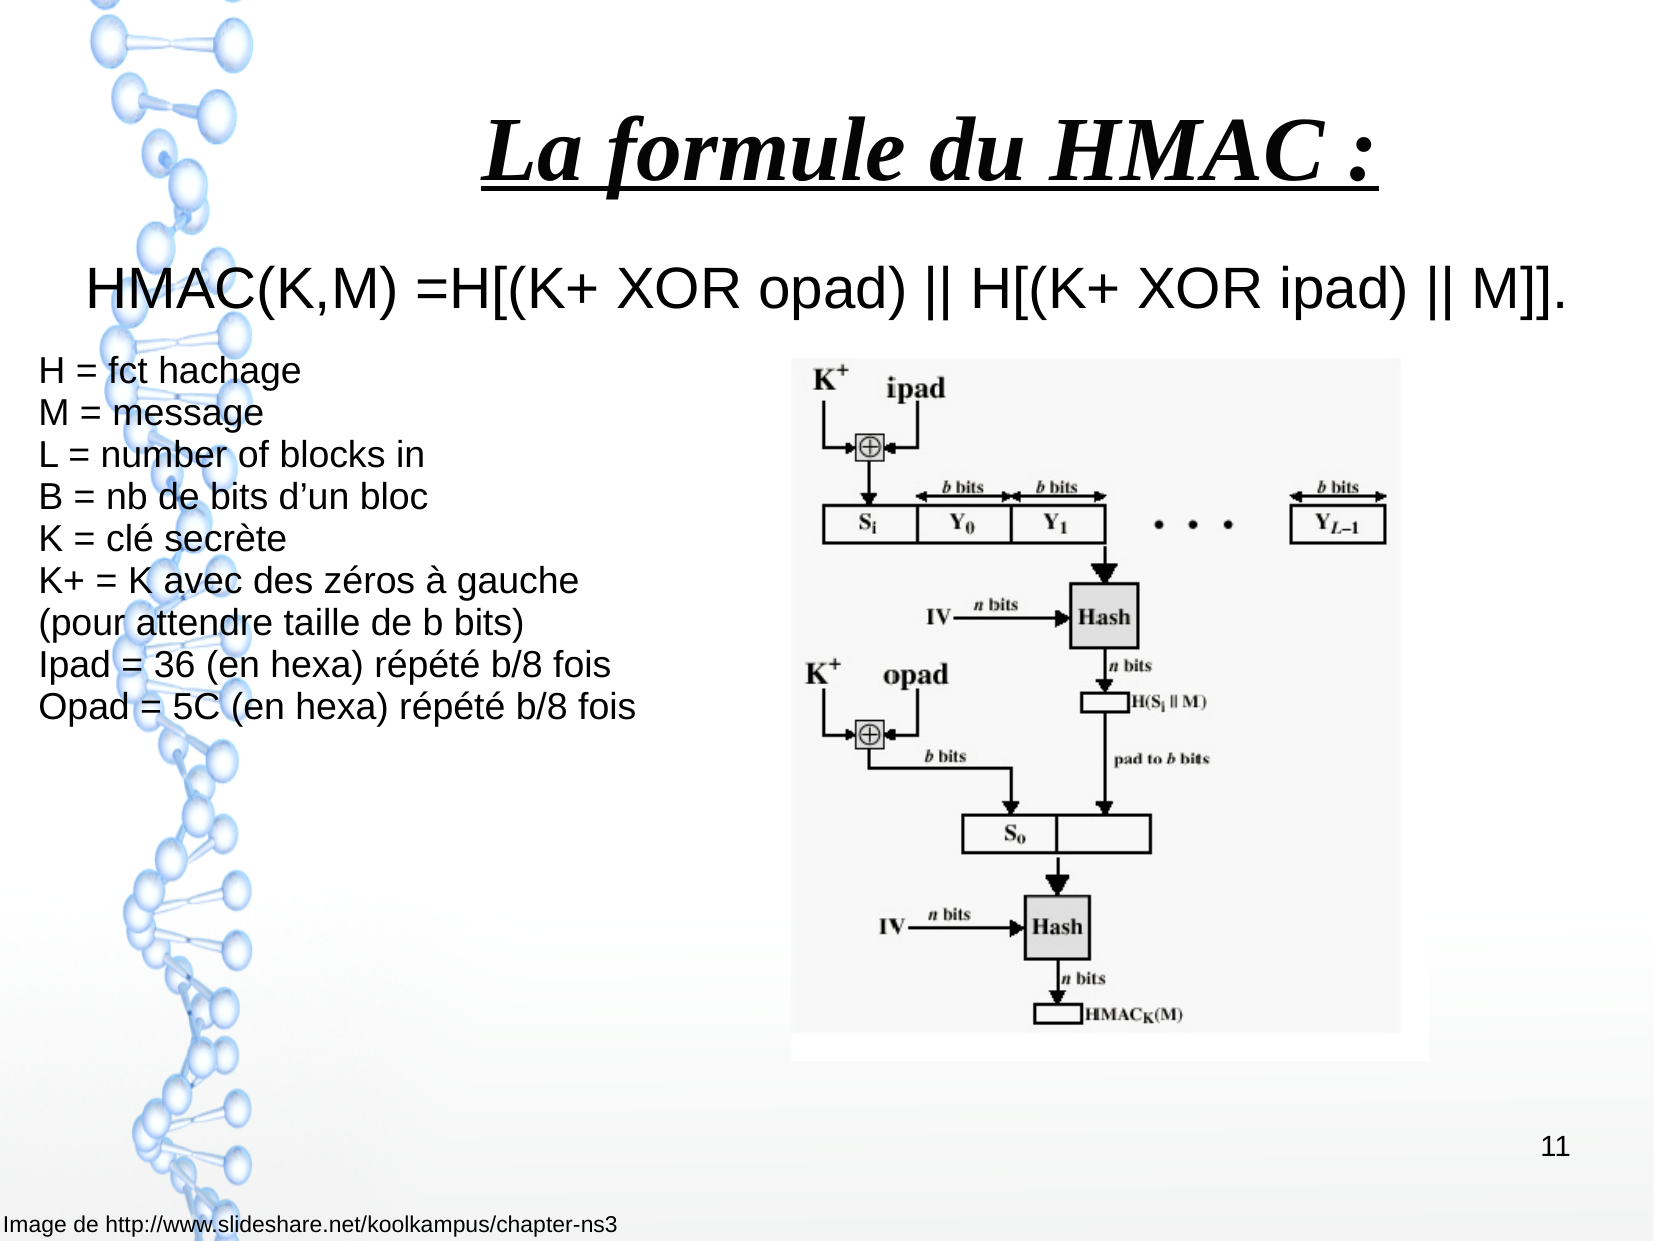

# La formule du HMAC :
HMAC(K,M) =H[(K+ XOR opad) || H[(K+ XOR ipad) || M]].
H = fct hachage
M = message
L = number of blocks in
B = nb de bits d’un bloc
K = clé secrète
K+ = K avec des zéros à gauche
(pour attendre taille de b bits)
Ipad = 36 (en hexa) répété b/8 fois
Opad = 5C (en hexa) répété b/8 fois
11
Image de http://www.slideshare.net/koolkampus/chapter-ns3